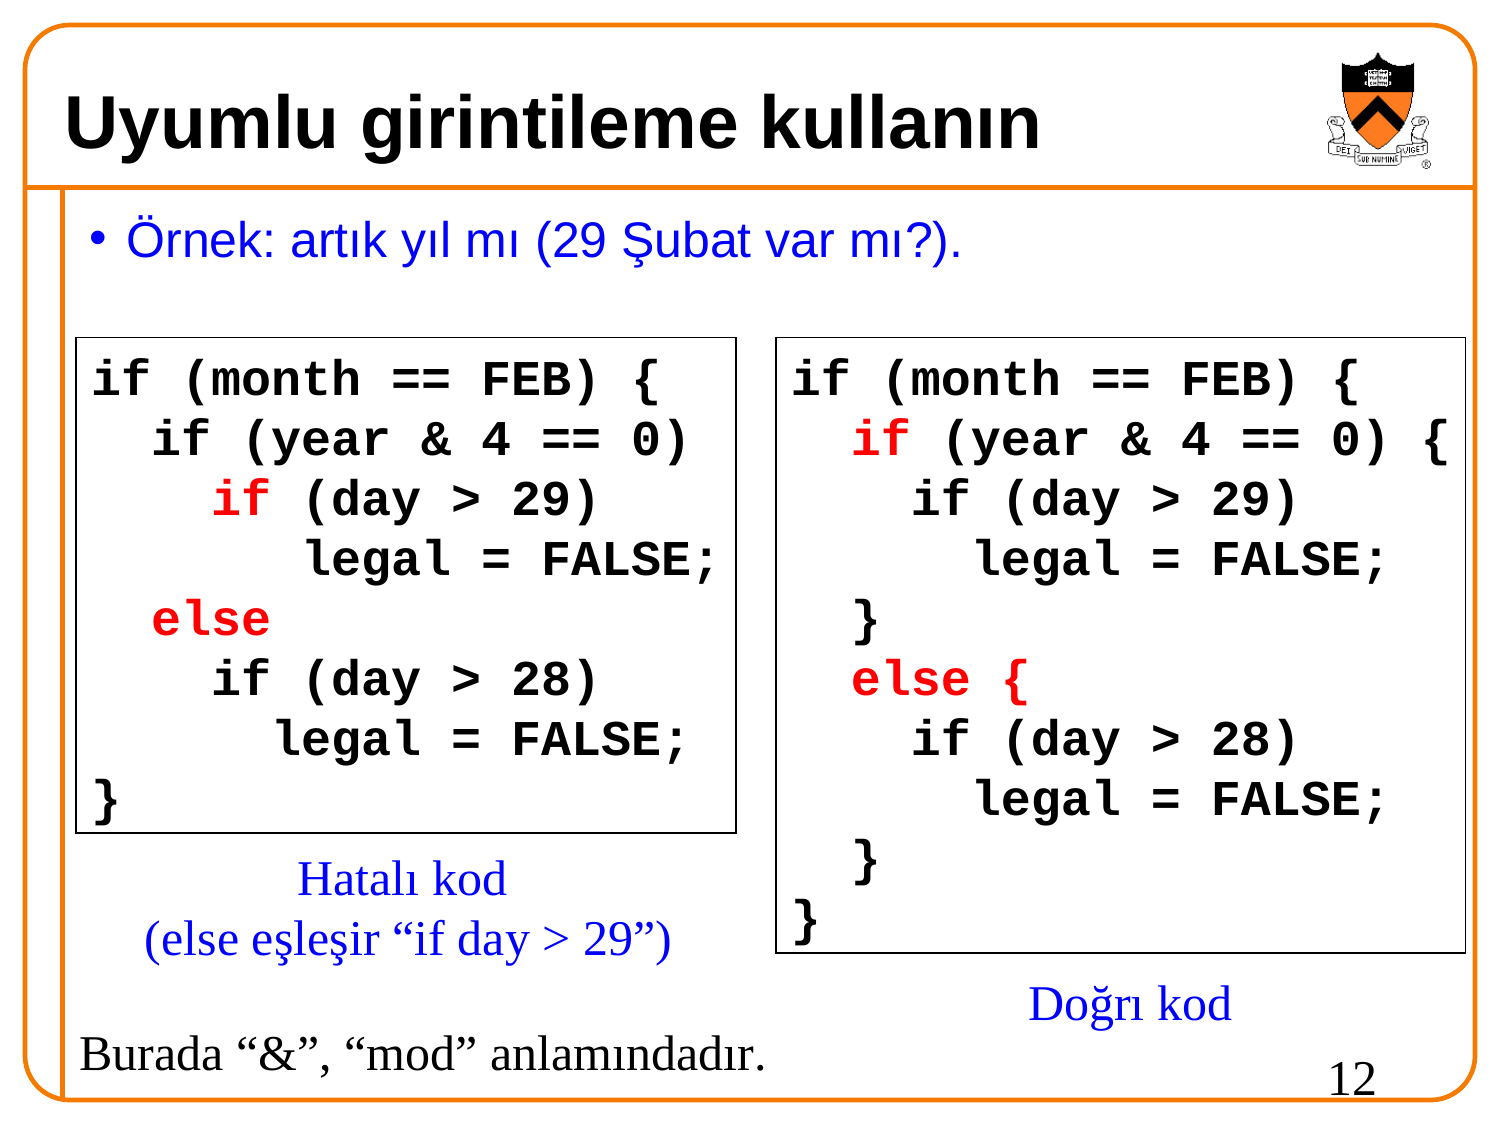

# Uyumlu girintileme kullanın
Örnek: artık yıl mı (29 Şubat var mı?).
if (month == FEB) {
 if (year & 4 == 0)
 if (day > 29)
 legal = FALSE;
 else
 if (day > 28)
 legal = FALSE;
}
if (month == FEB) {
 if (year & 4 == 0) {
 if (day > 29)
 legal = FALSE;
 }
 else {
 if (day > 28)
 legal = FALSE;
 }
}
Hatalı kod
(else eşleşir “if day > 29”)
Doğrı kod
Burada “&”, “mod” anlamındadır.
12